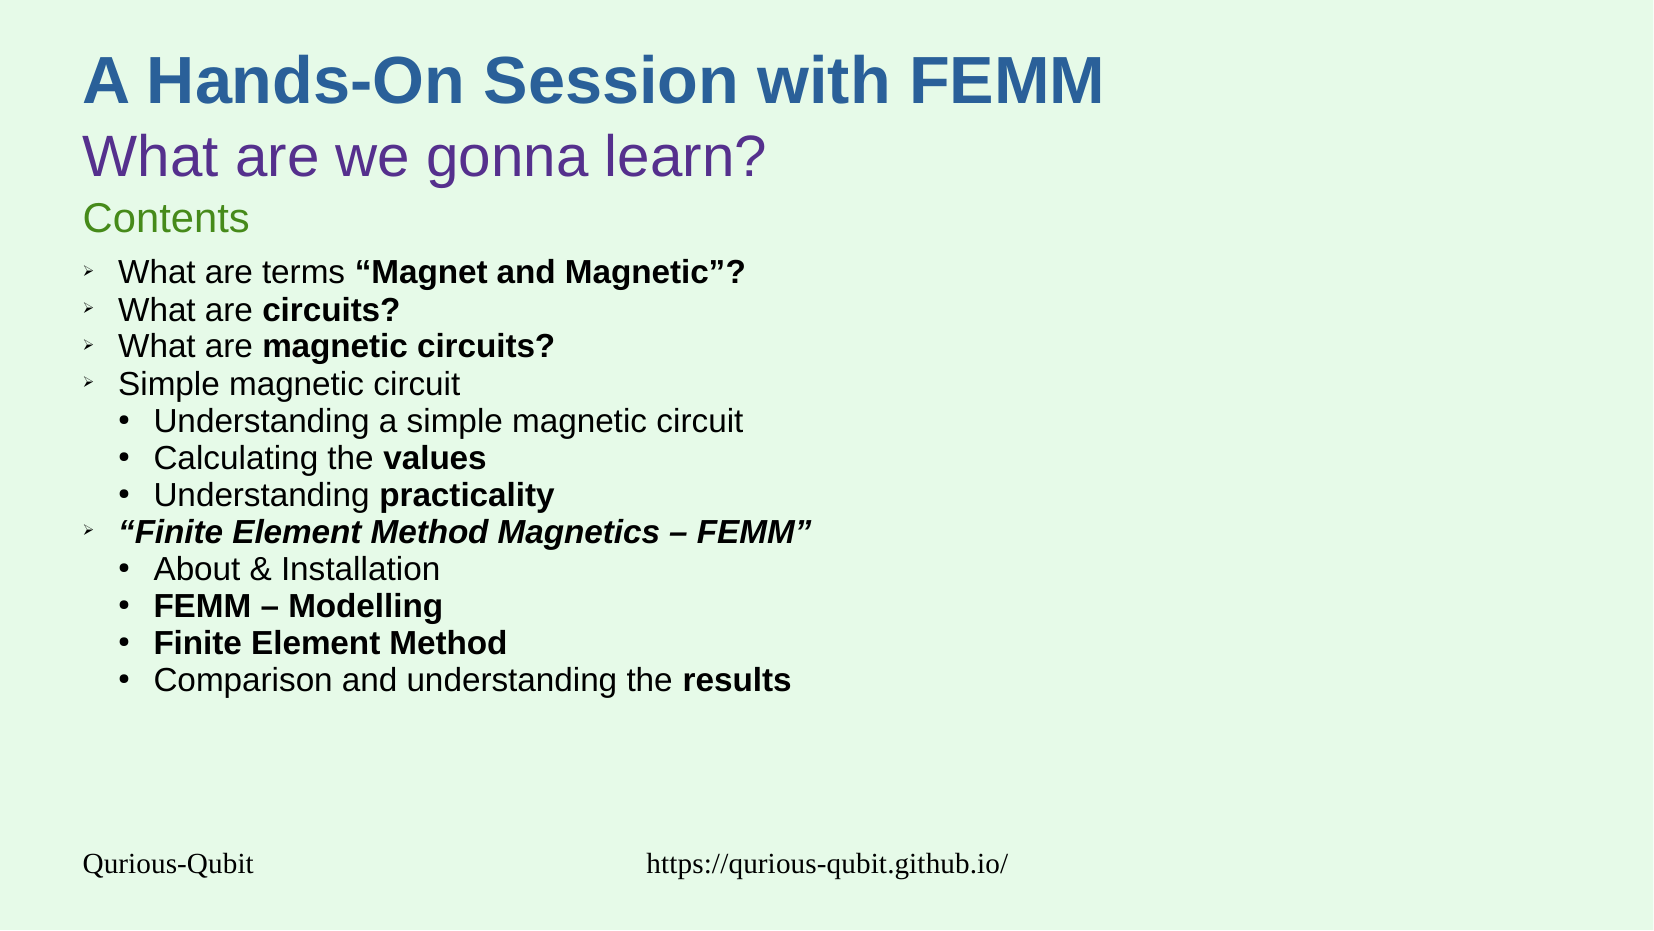

# A Hands-On Session with FEMM
What are we gonna learn?
Contents
What are terms “Magnet and Magnetic”?
What are circuits?
What are magnetic circuits?
Simple magnetic circuit
Understanding a simple magnetic circuit
Calculating the values
Understanding practicality
“Finite Element Method Magnetics – FEMM”
About & Installation
FEMM – Modelling
Finite Element Method
Comparison and understanding the results
Qurious-Qubit
https://qurious-qubit.github.io/